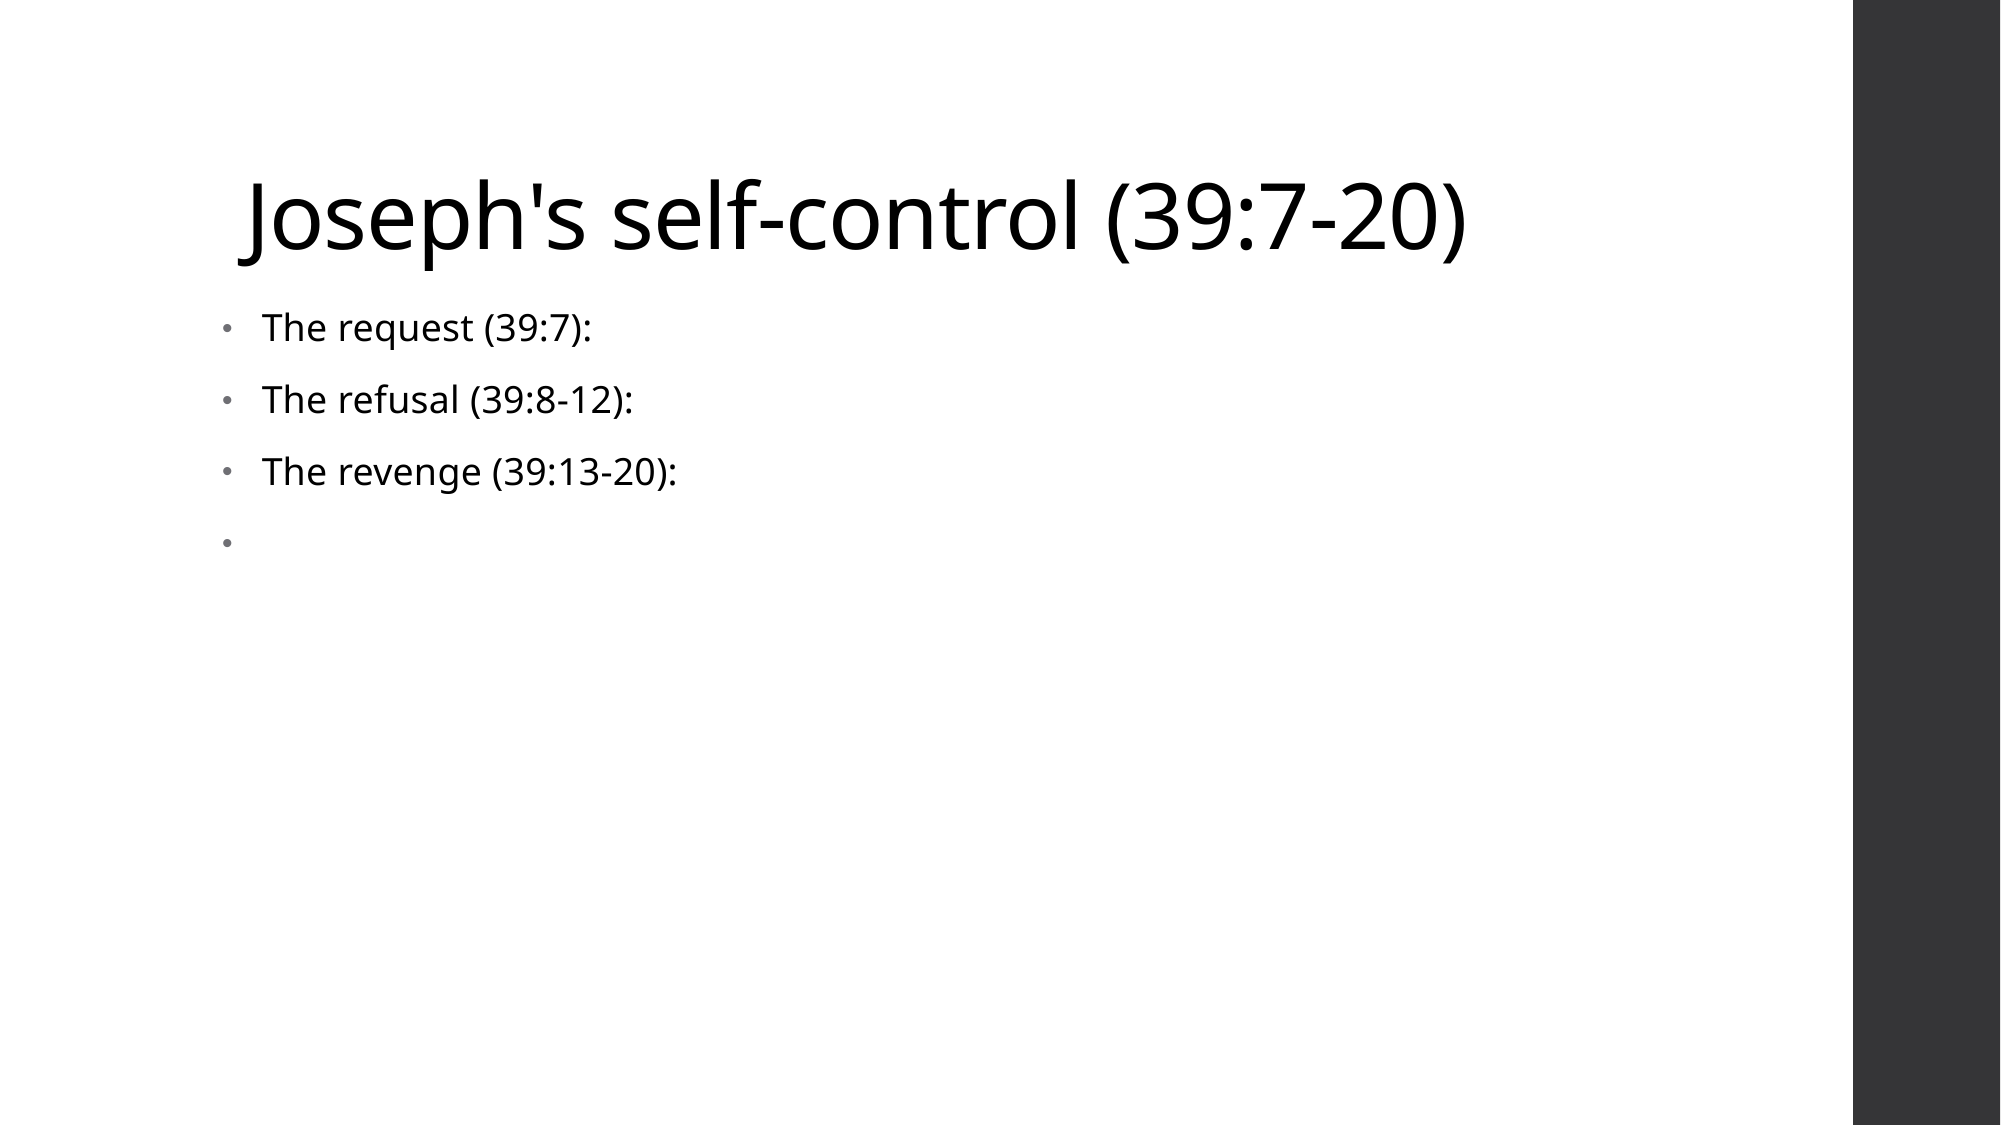

# Joseph's self-control (39:7-20)
 The request (39:7):
 The refusal (39:8-12):
 The revenge (39:13-20):